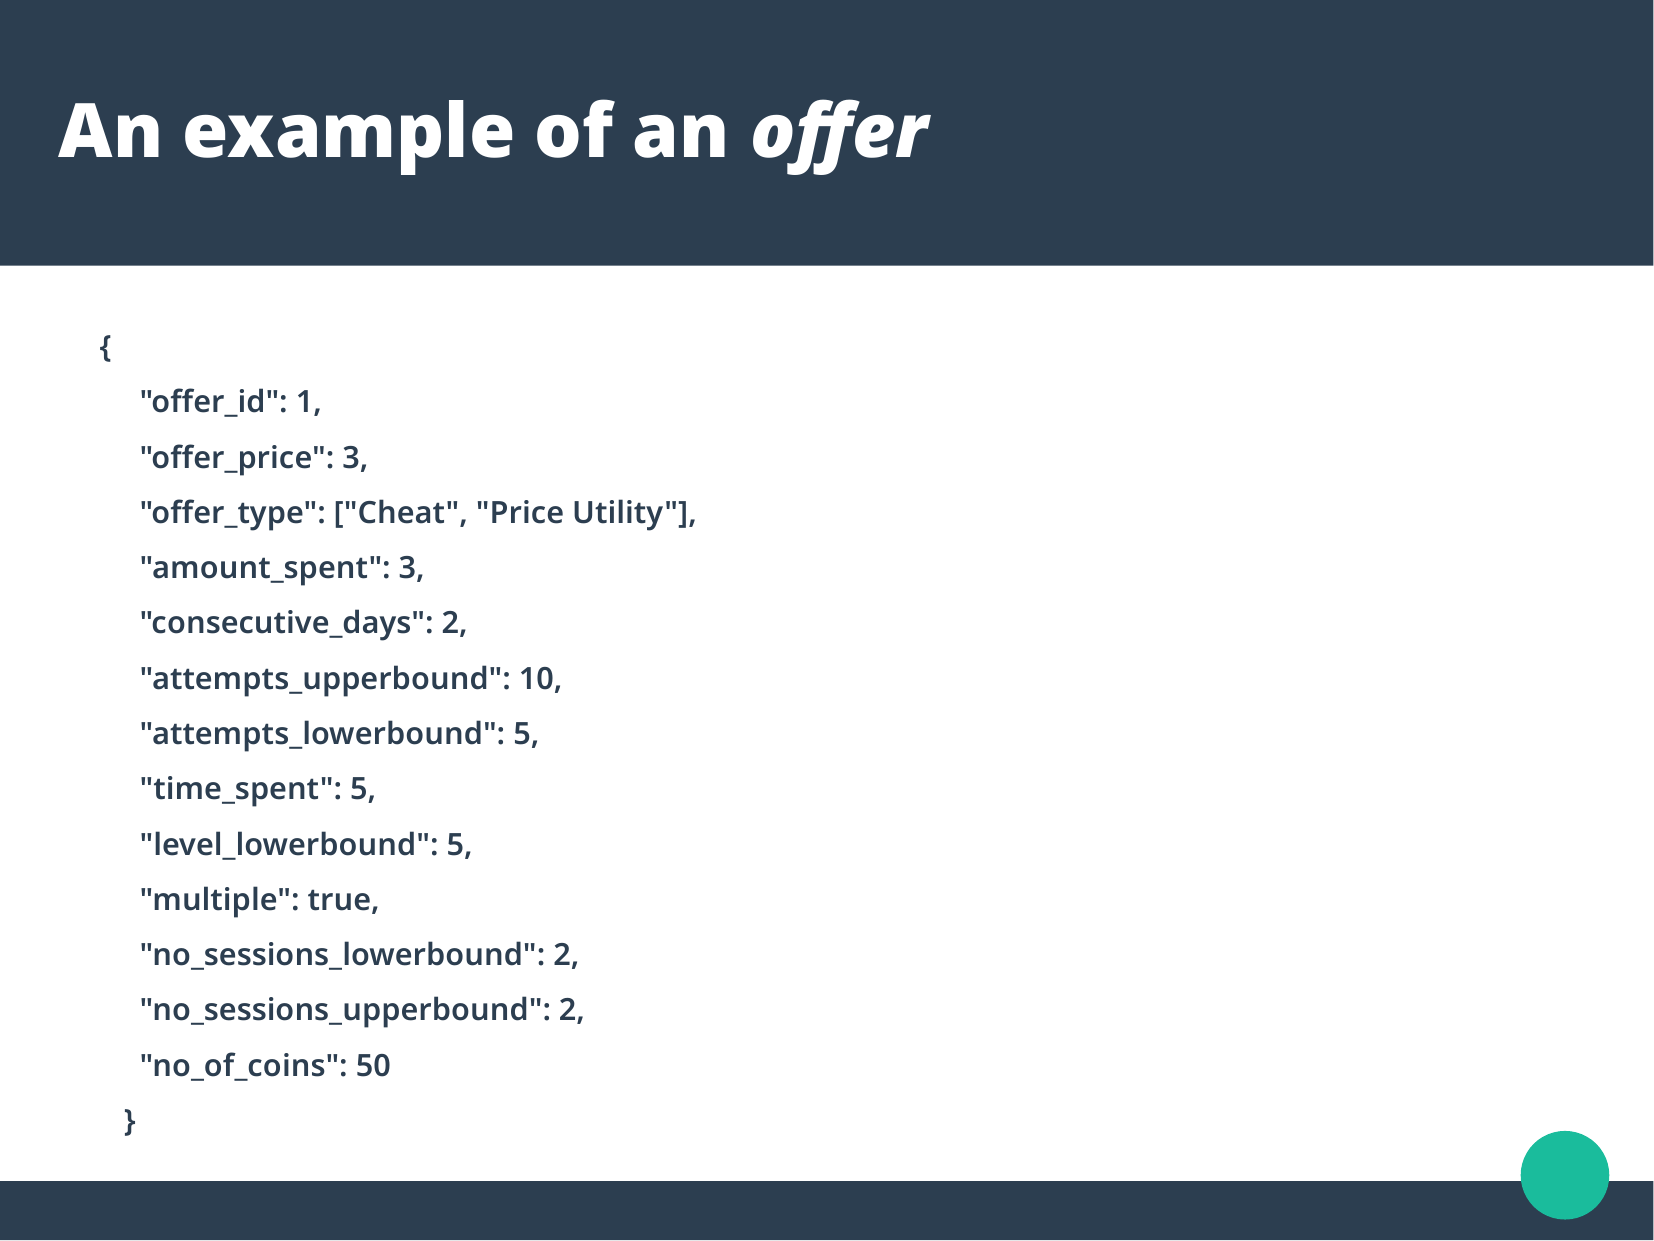

# An example of an offer
 {
 "offer_id": 1,
 "offer_price": 3,
 "offer_type": ["Cheat", "Price Utility"],
 "amount_spent": 3,
 "consecutive_days": 2,
 "attempts_upperbound": 10,
 "attempts_lowerbound": 5,
 "time_spent": 5,
 "level_lowerbound": 5,
 "multiple": true,
 "no_sessions_lowerbound": 2,
 "no_sessions_upperbound": 2,
 "no_of_coins": 50
 }